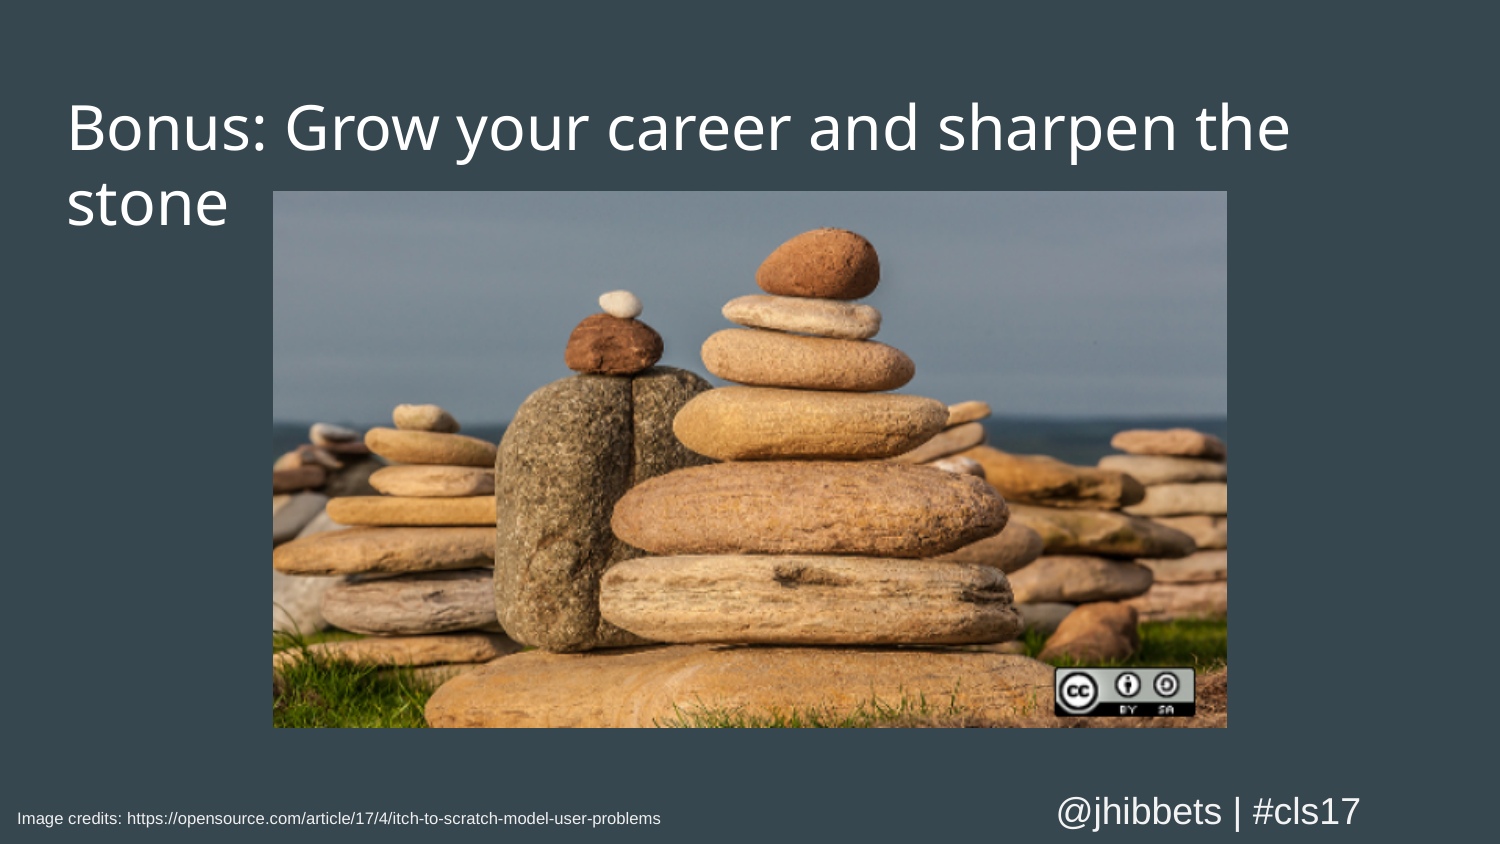

# Bonus: Grow your career and sharpen the stone
Image credits: https://opensource.com/article/17/4/itch-to-scratch-model-user-problems